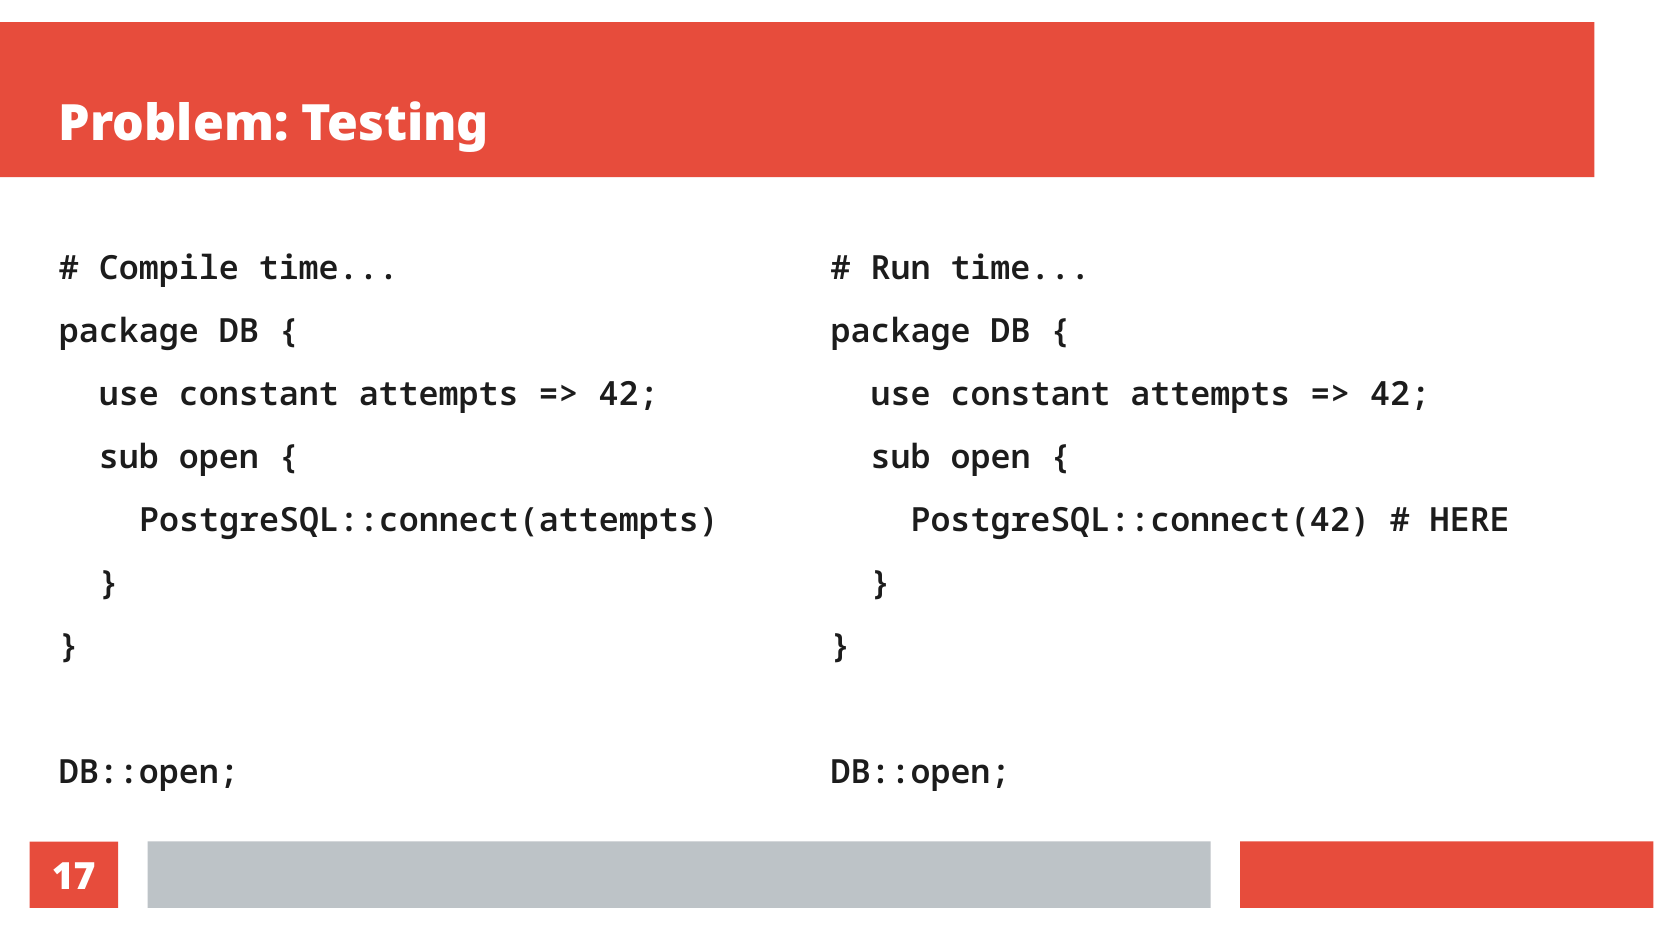

# Problem: Testing
# Compile time...
package DB {
 use constant attempts => 42;
 sub open {
 PostgreSQL::connect(attempts)
 }
}
DB::open;
# Run time...
package DB {
 use constant attempts => 42;
 sub open {
 PostgreSQL::connect(42) # HERE
 }
}
DB::open;
17